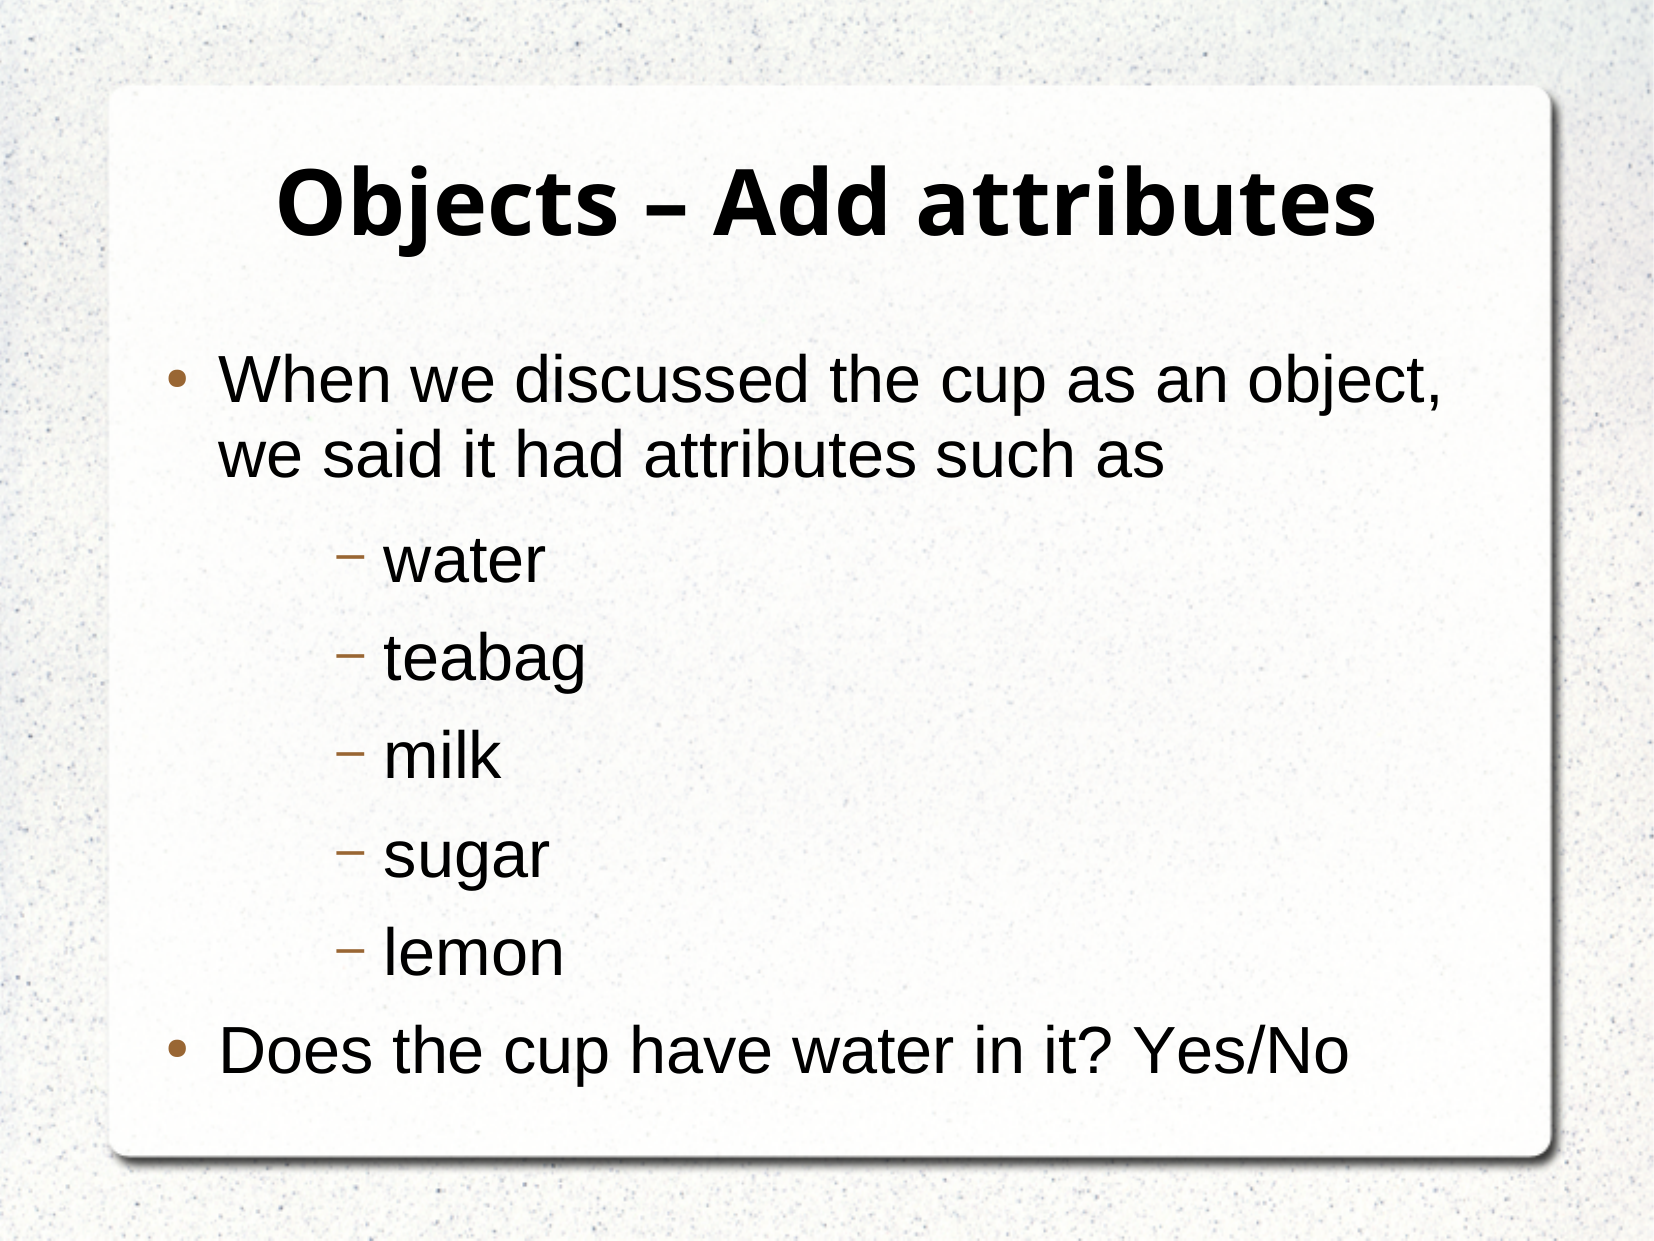

# Objects – Add attributes
When we discussed the cup as an object, we said it had attributes such as
water
teabag
milk
sugar
lemon
Does the cup have water in it? Yes/No